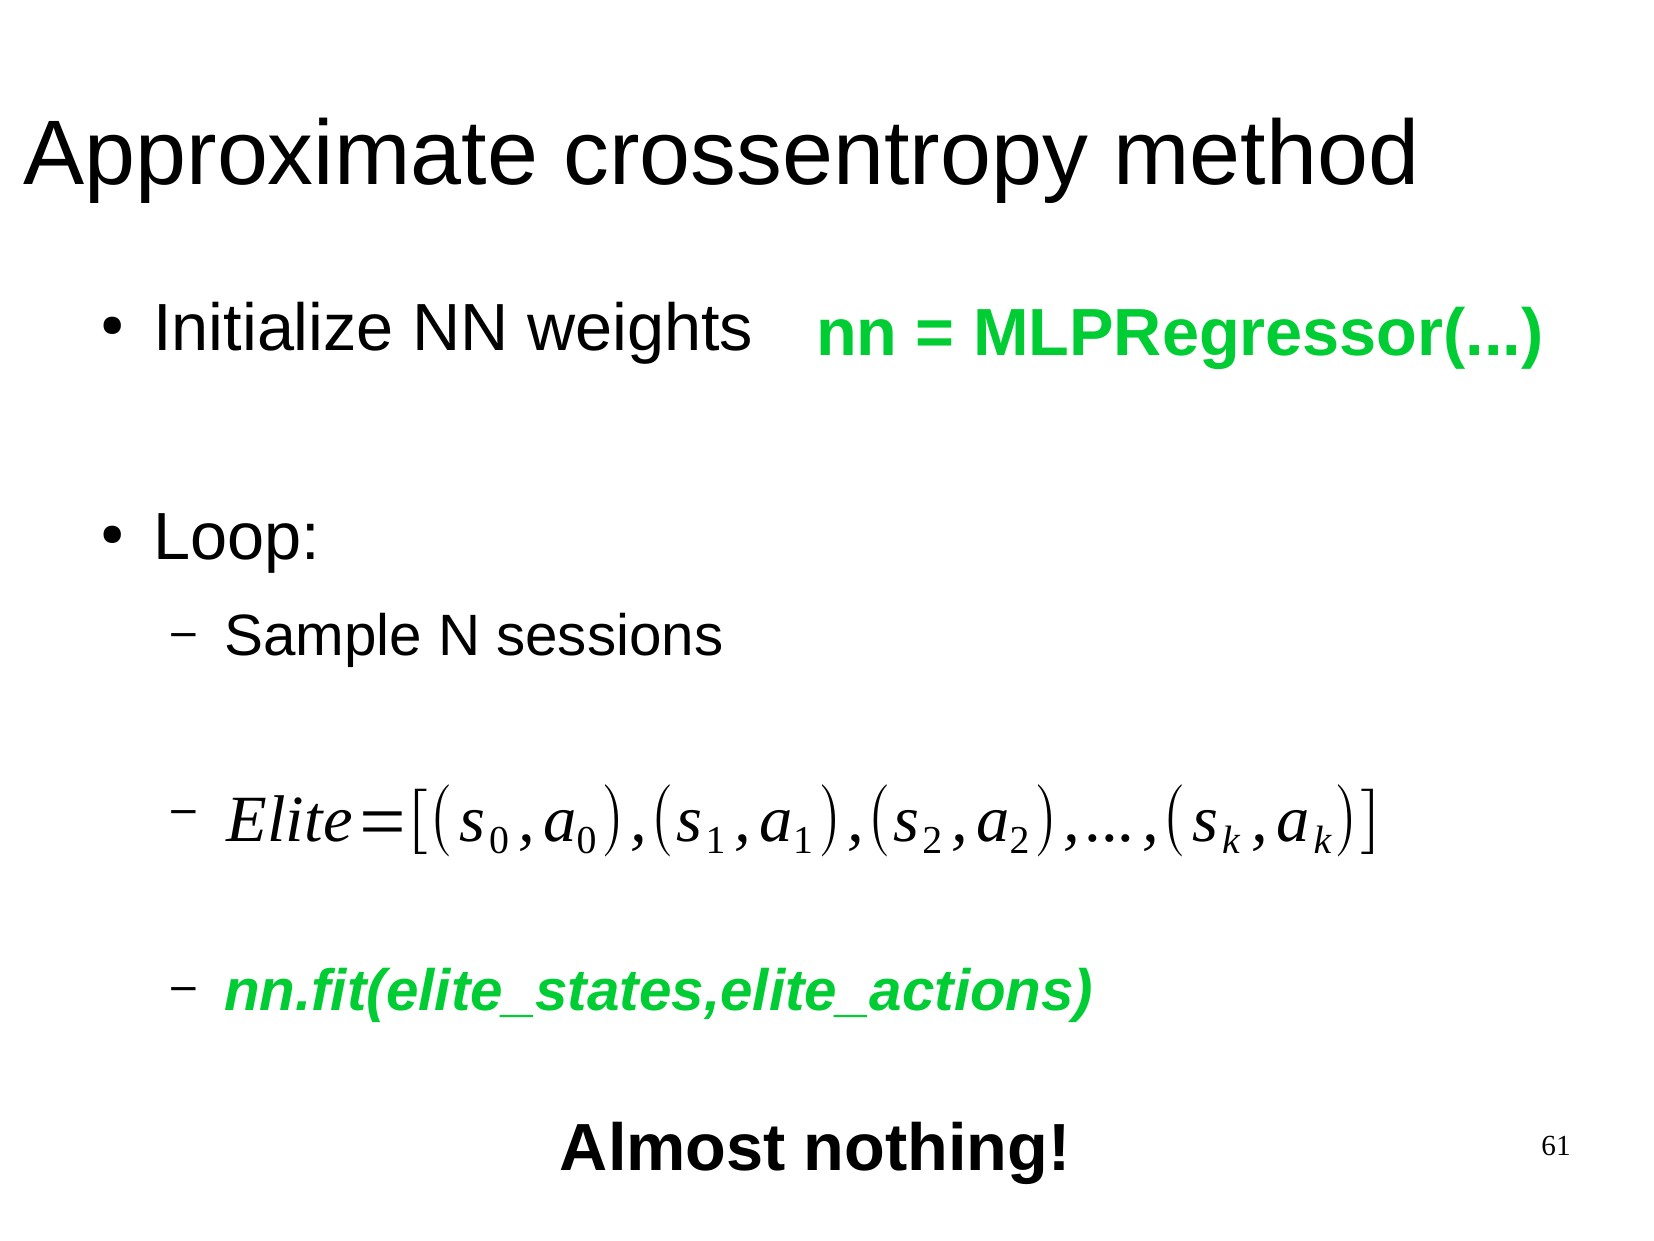

# Approximate crossentropy method
nn = MLPRegressor(...)
Initialize NN weights
Loop:
Sample N sessions
nn.fit(elite_states,elite_actions)
Almost nothing!
61